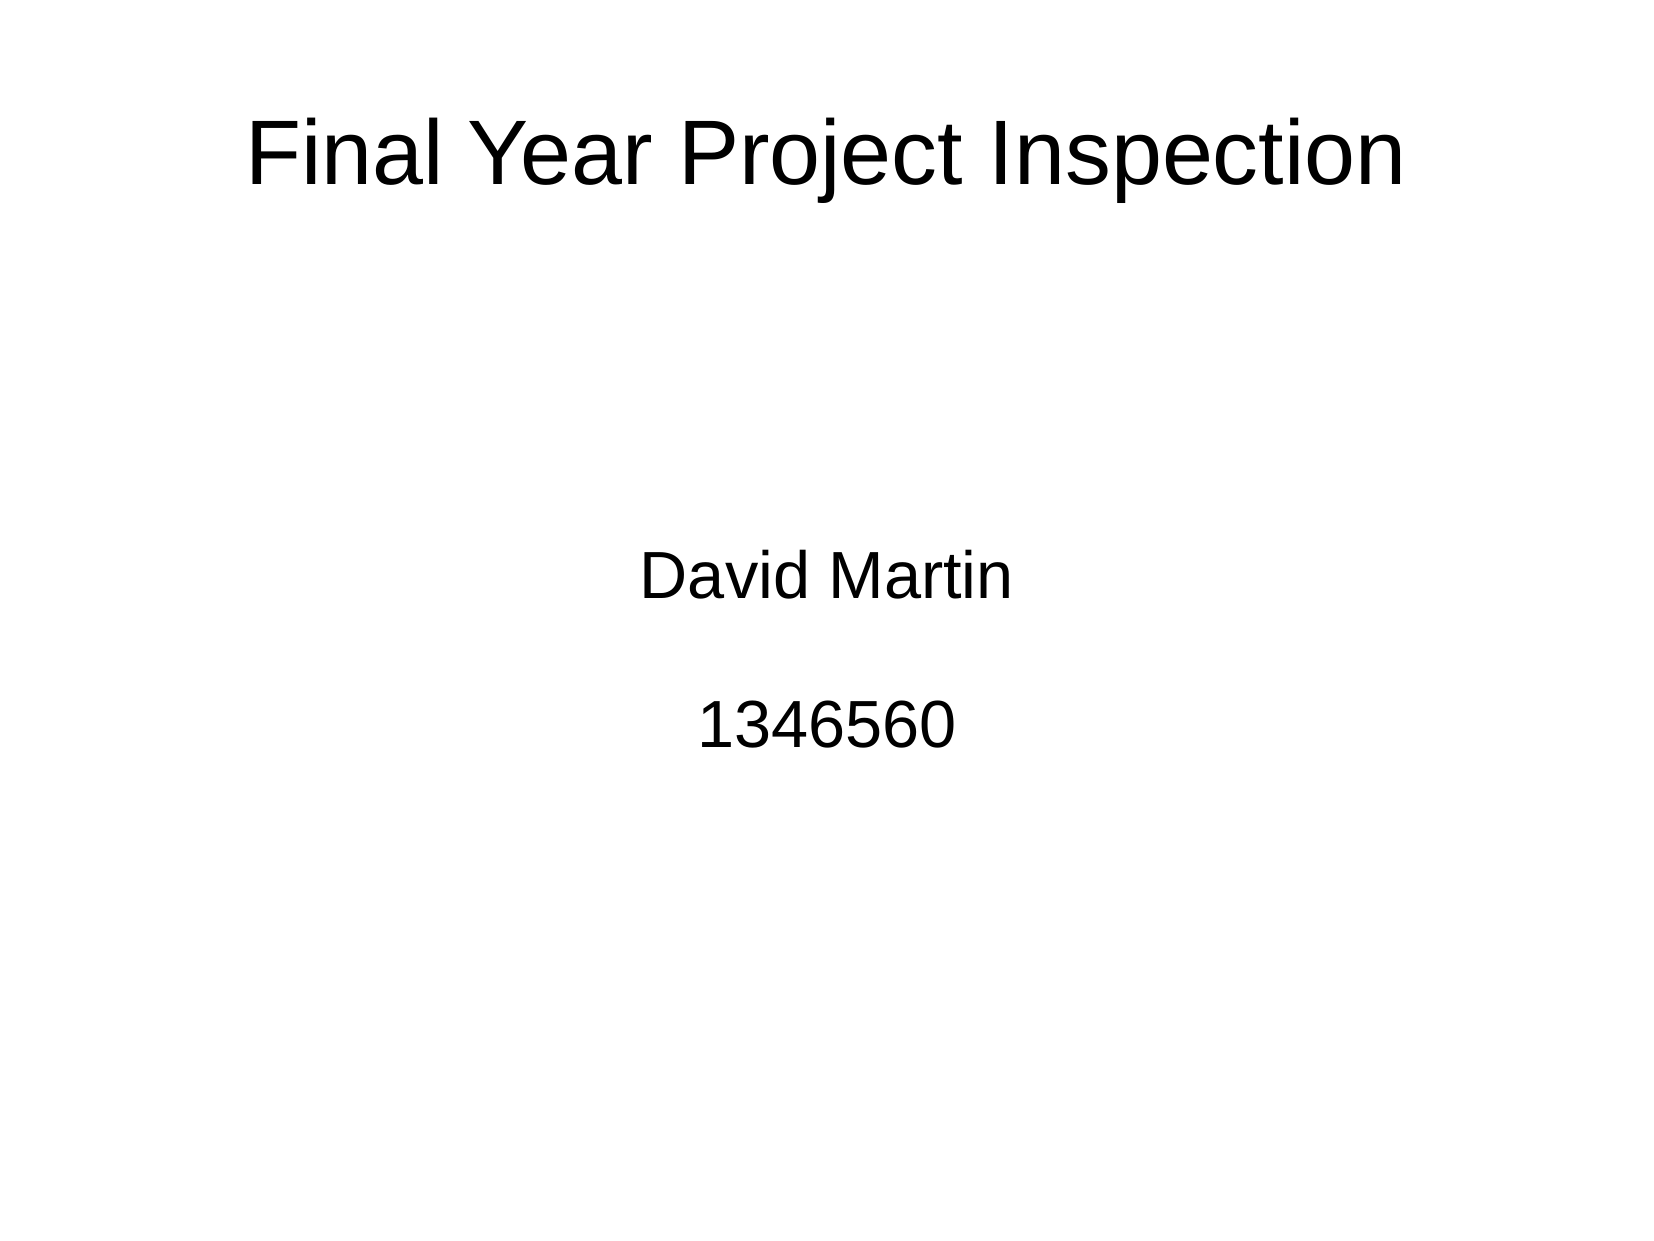

# Final Year Project Inspection
David Martin
1346560